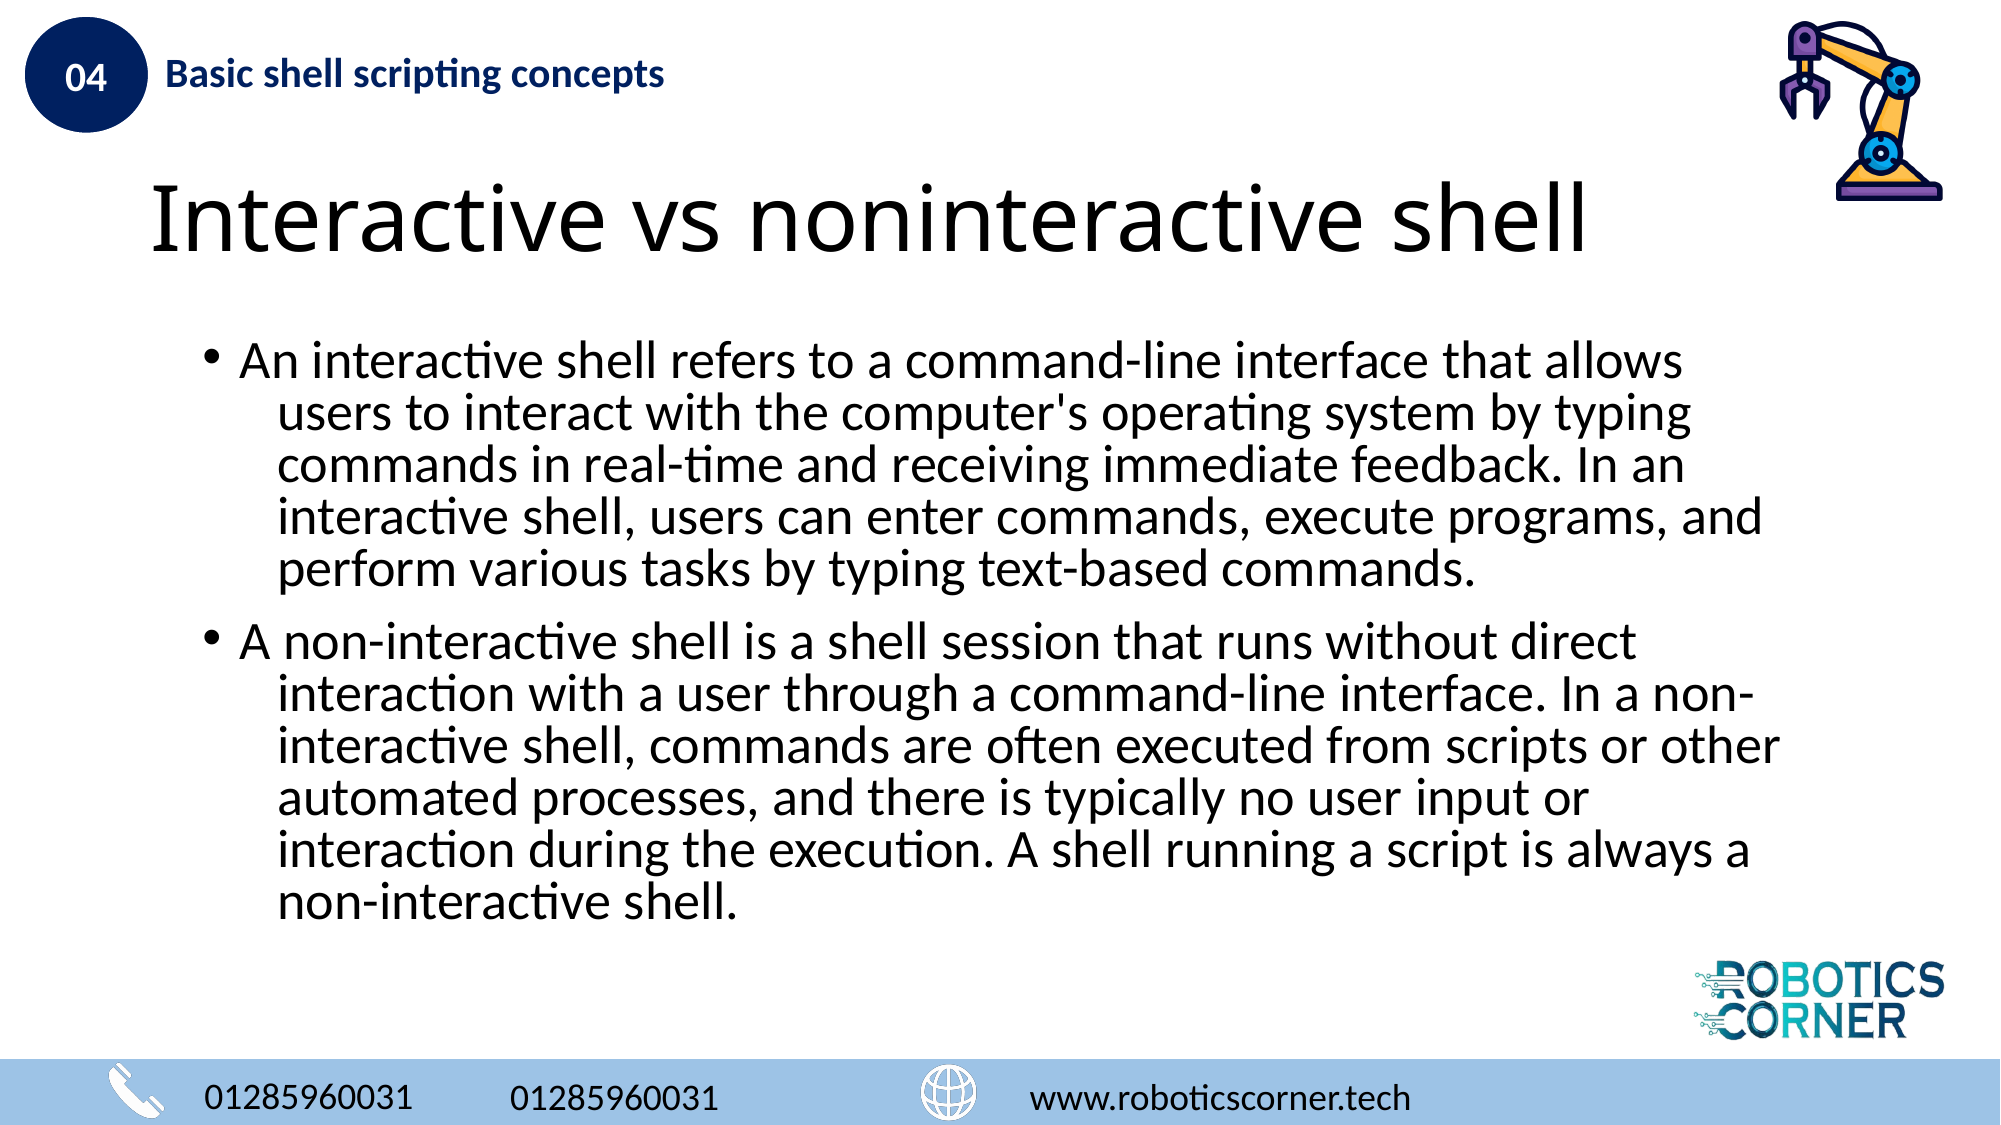

04
Basic shell scripting concepts
# Interactive vs noninteractive shell
An interactive shell refers to a command-line interface that allows users to interact with the computer's operating system by typing commands in real-time and receiving immediate feedback. In an interactive shell, users can enter commands, execute programs, and perform various tasks by typing text-based commands.
A non-interactive shell is a shell session that runs without direct interaction with a user through a command-line interface. In a non-interactive shell, commands are often executed from scripts or other automated processes, and there is typically no user input or interaction during the execution. A shell running a script is always a non-interactive shell.
01285960031
01285960031
www.roboticscorner.tech